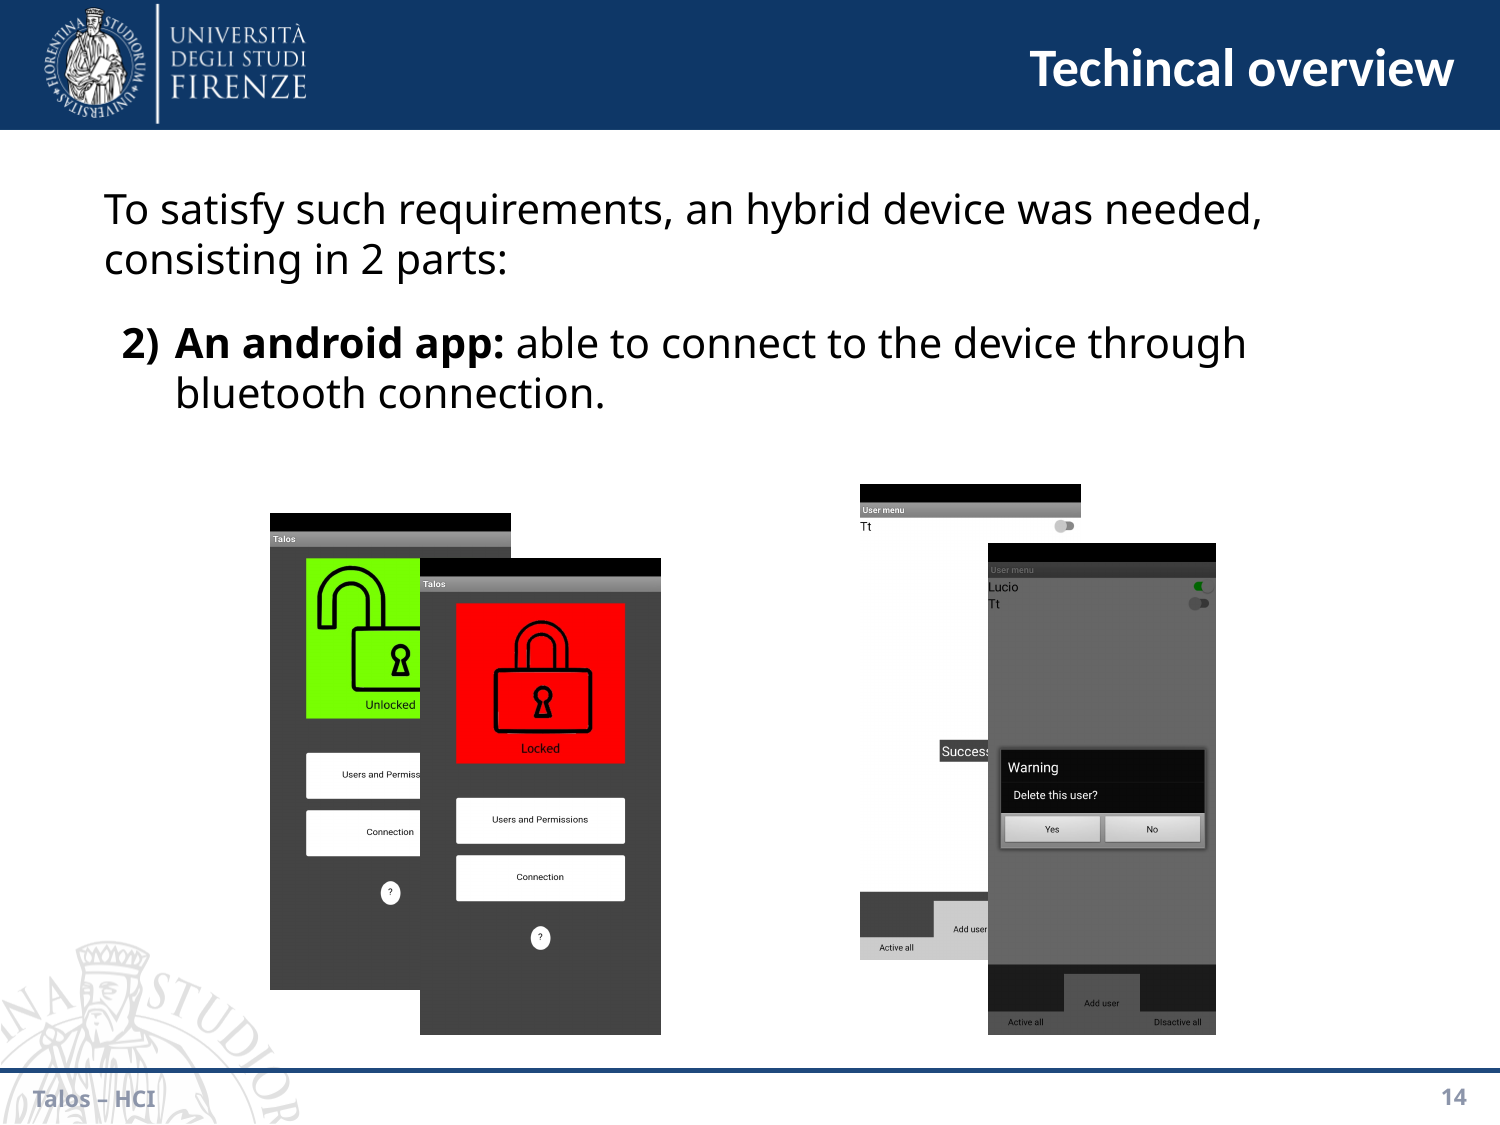

# Techincal overview
To satisfy such requirements, an hybrid device was needed, consisting in 2 parts:
An android app: able to connect to the device through bluetooth connection.
Talos – HCI